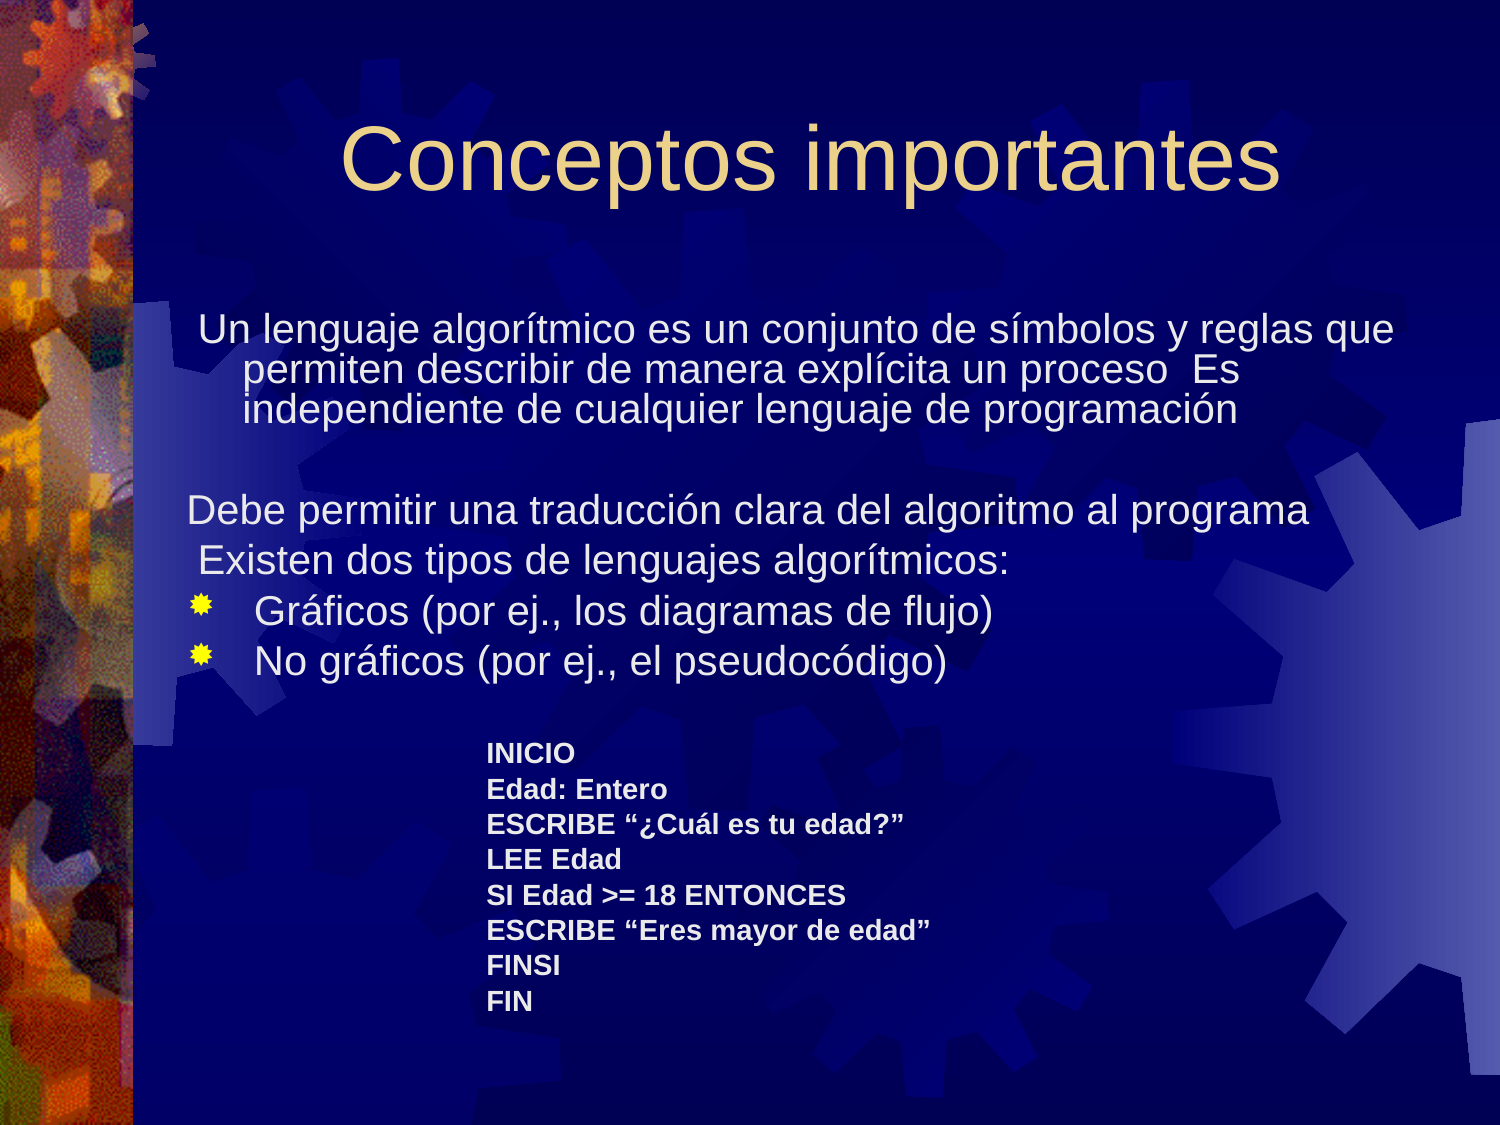

# Conceptos importantes
 Un lenguaje algorítmico es un conjunto de símbolos y reglas que permiten describir de manera explícita un proceso Es independiente de cualquier lenguaje de programación
Debe permitir una traducción clara del algoritmo al programa
 Existen dos tipos de lenguajes algorítmicos:
 Gráficos (por ej., los diagramas de flujo)
 No gráficos (por ej., el pseudocódigo)
INICIO
Edad: Entero
ESCRIBE “¿Cuál es tu edad?”
LEE Edad
SI Edad >= 18 ENTONCES
ESCRIBE “Eres mayor de edad”
FINSI
FIN